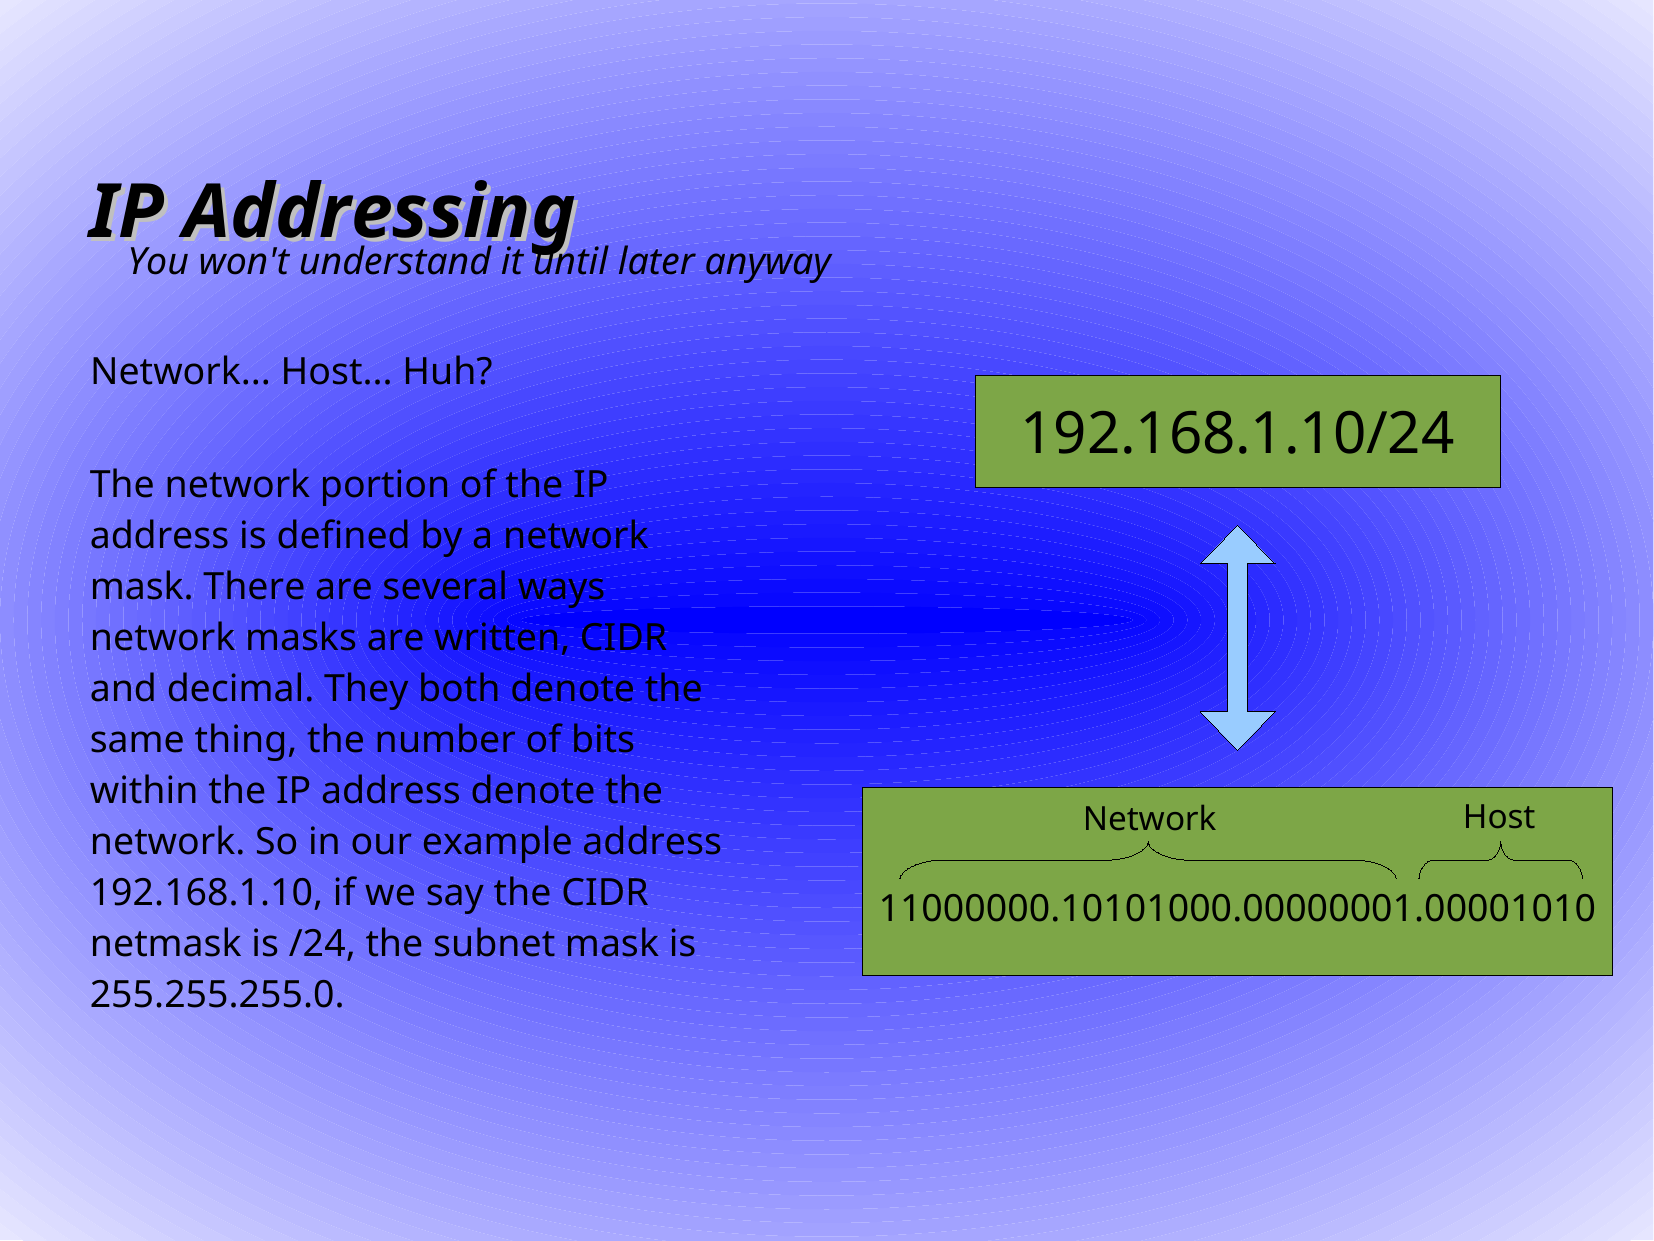

IP Addressing
You won't understand it until later anyway
Network... Host... Huh?
192.168.1.10/24
The network portion of the IP address is defined by a network mask. There are several ways network masks are written, CIDR and decimal. They both denote the same thing, the number of bits within the IP address denote the network. So in our example address 192.168.1.10, if we say the CIDR netmask is /24, the subnet mask is 255.255.255.0.
Host
Network
11000000.10101000.00000001.00001010